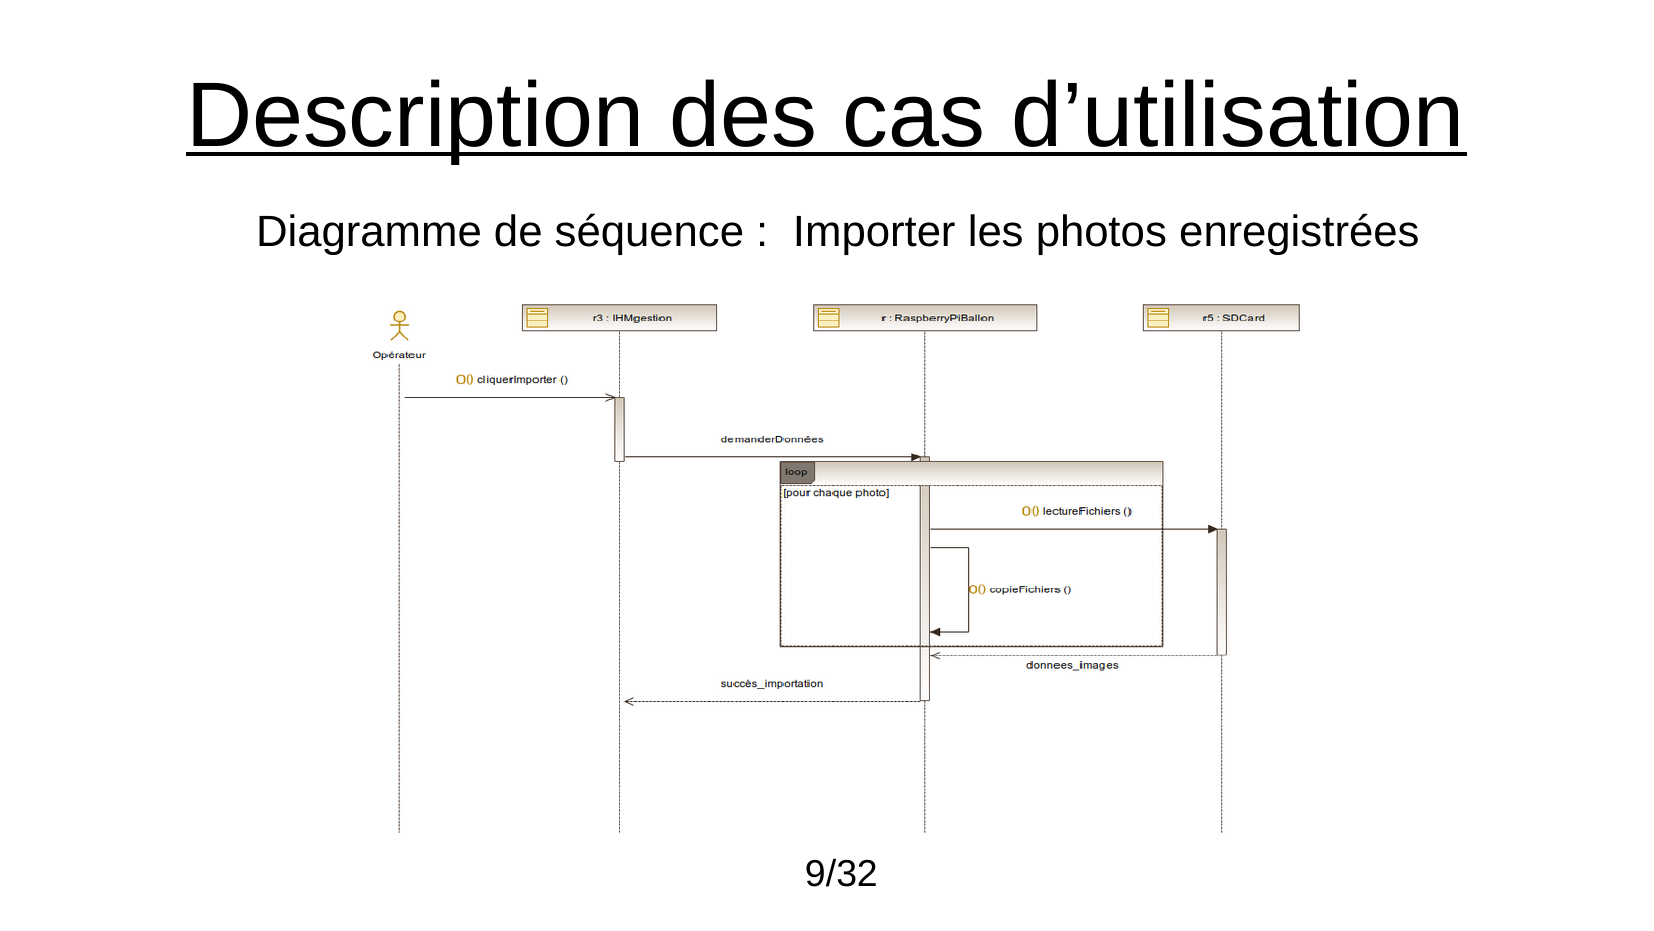

# Description des cas d’utilisation
Diagramme de séquence : Importer les photos enregistrées